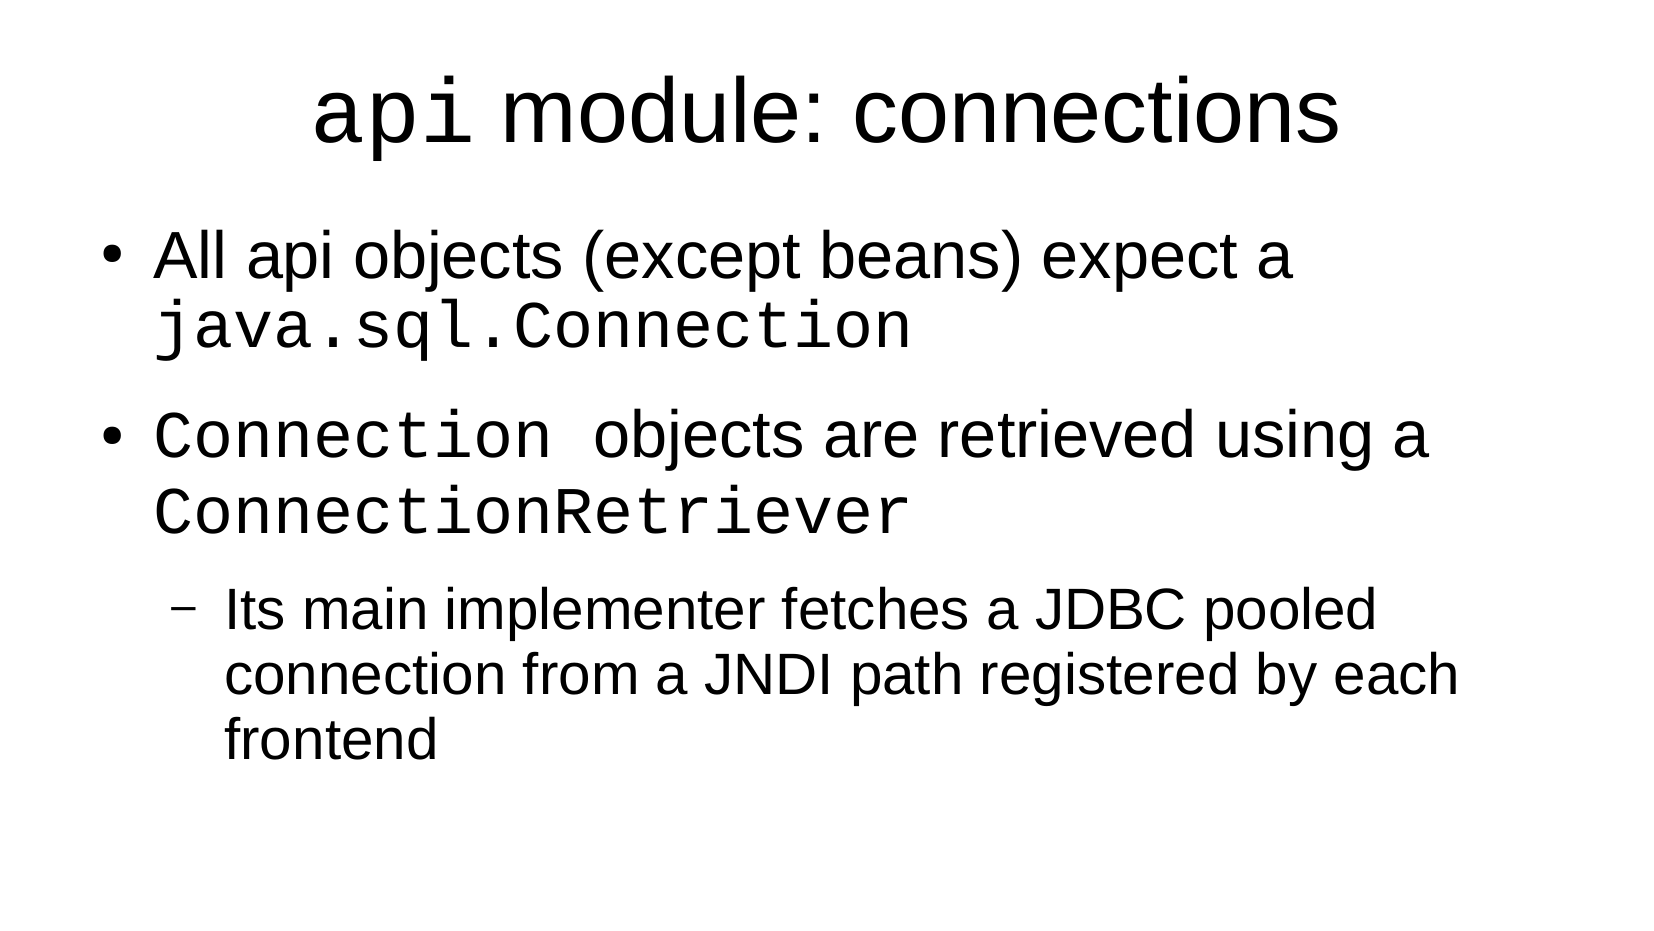

# api module: connections
All api objects (except beans) expect a java.sql.Connection
Connection objects are retrieved using a ConnectionRetriever
Its main implementer fetches a JDBC pooled connection from a JNDI path registered by each frontend